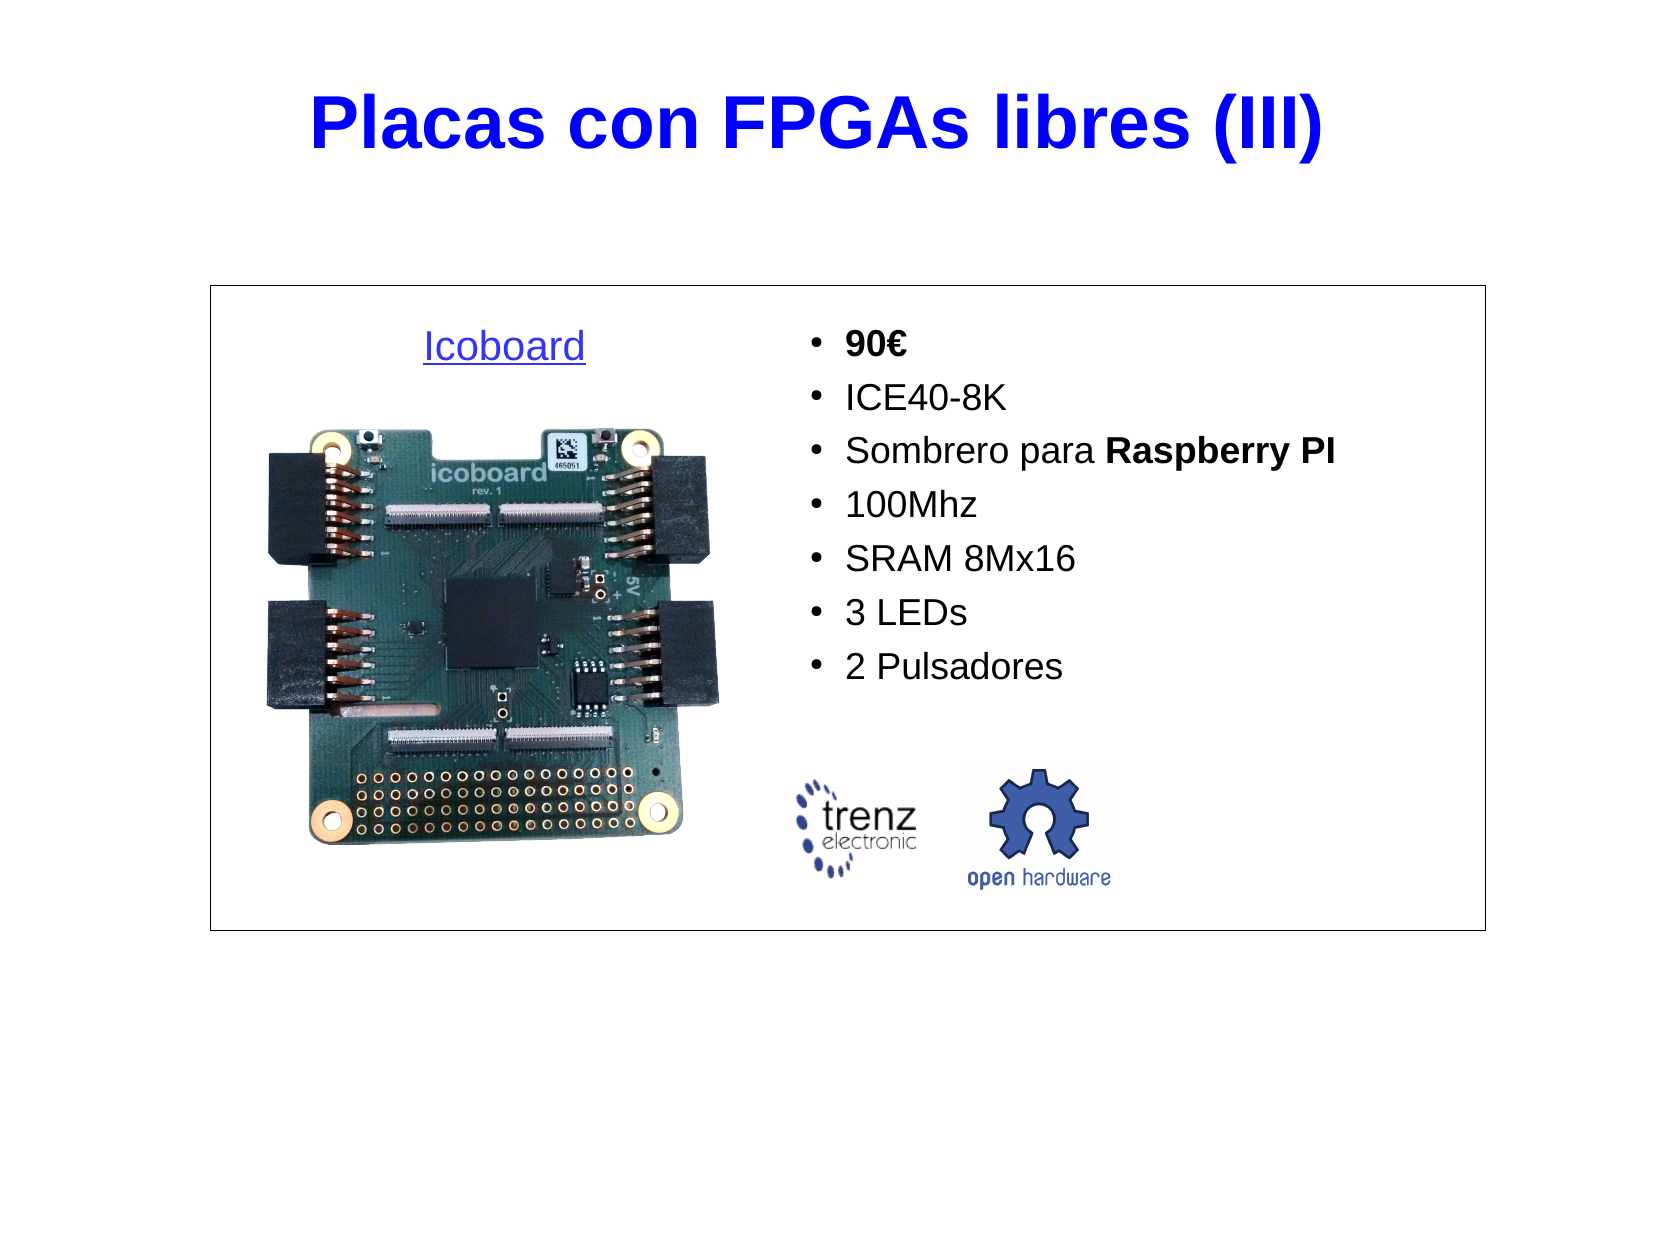

Placas con FPGAs libres (III)
Icoboard
90€
ICE40-8K
Sombrero para Raspberry PI
100Mhz
SRAM 8Mx16
3 LEDs
2 Pulsadores